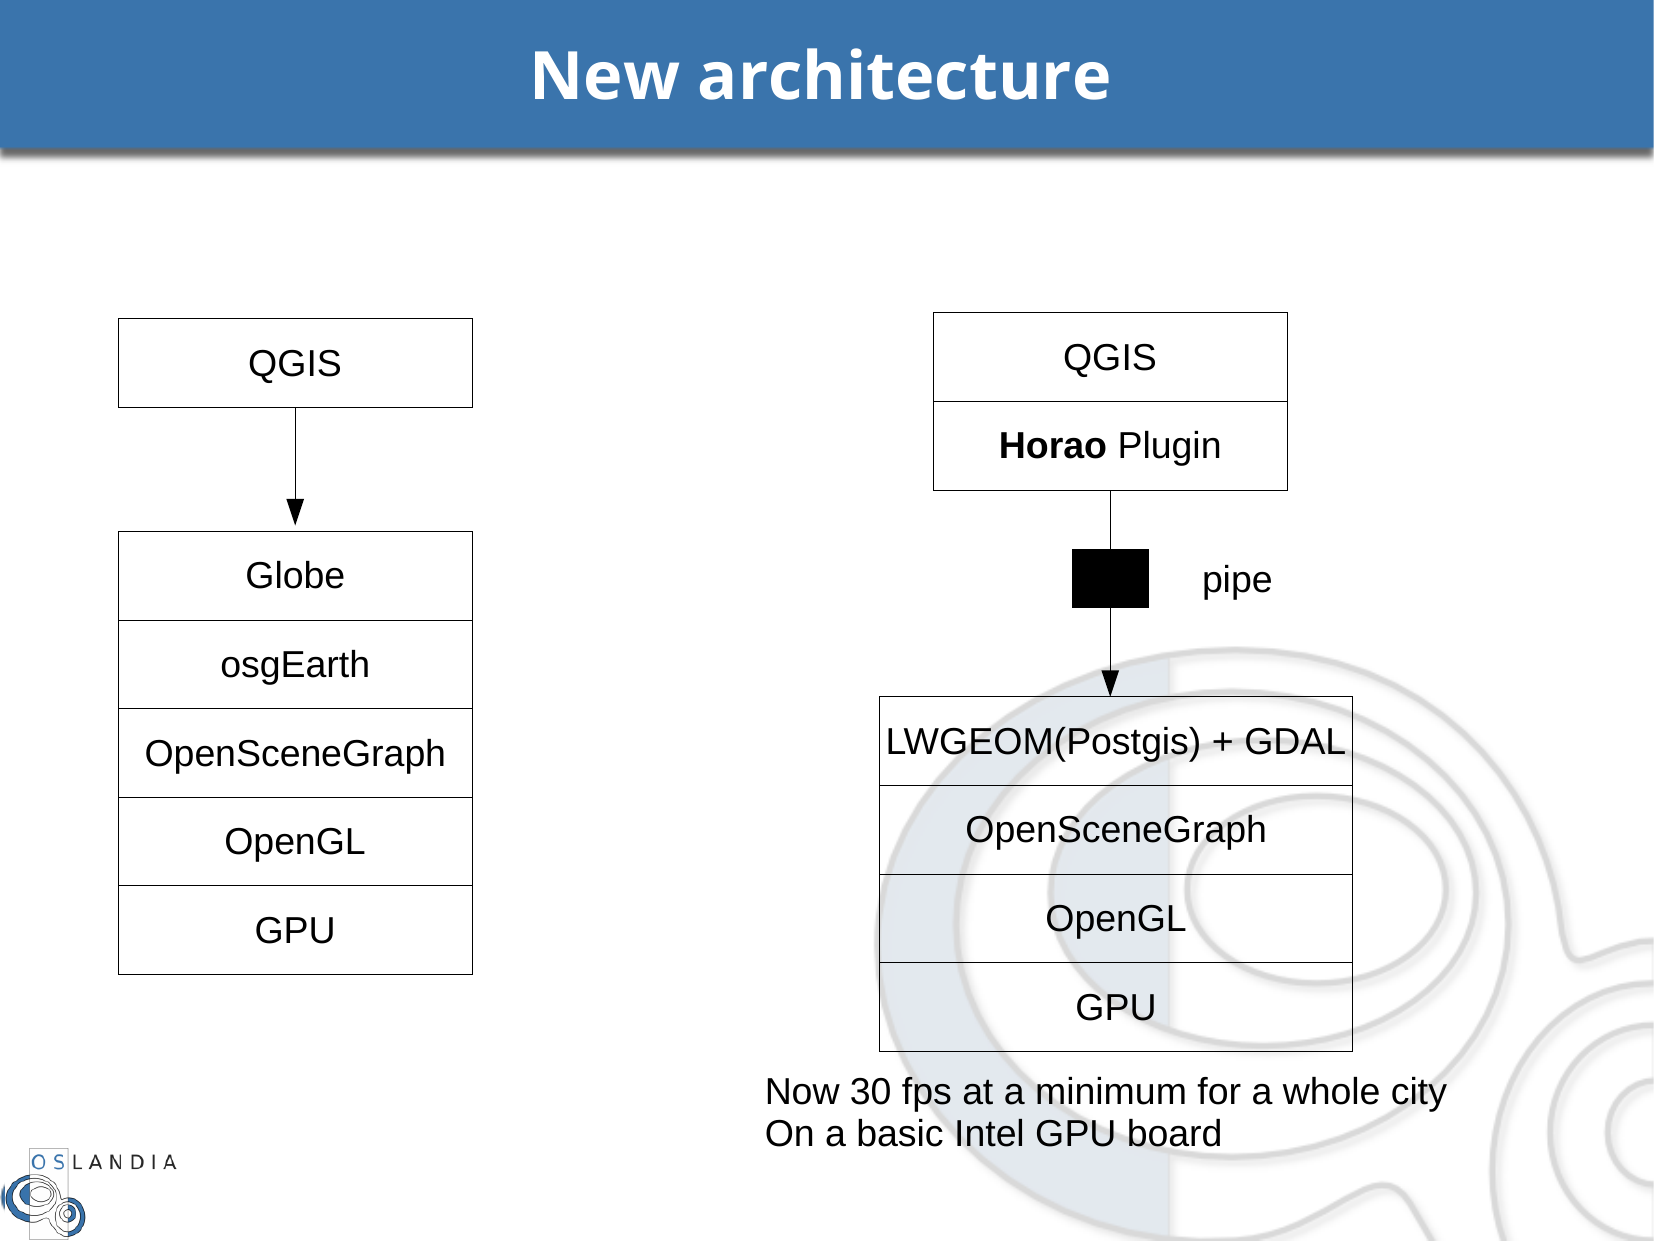

# New architecture
QGIS
QGIS
Horao Plugin
Globe
pipe
osgEarth
LWGEOM(Postgis) + GDAL
OpenSceneGraph
OpenSceneGraph
OpenGL
OpenGL
GPU
GPU
Now 30 fps at a minimum for a whole city
On a basic Intel GPU board